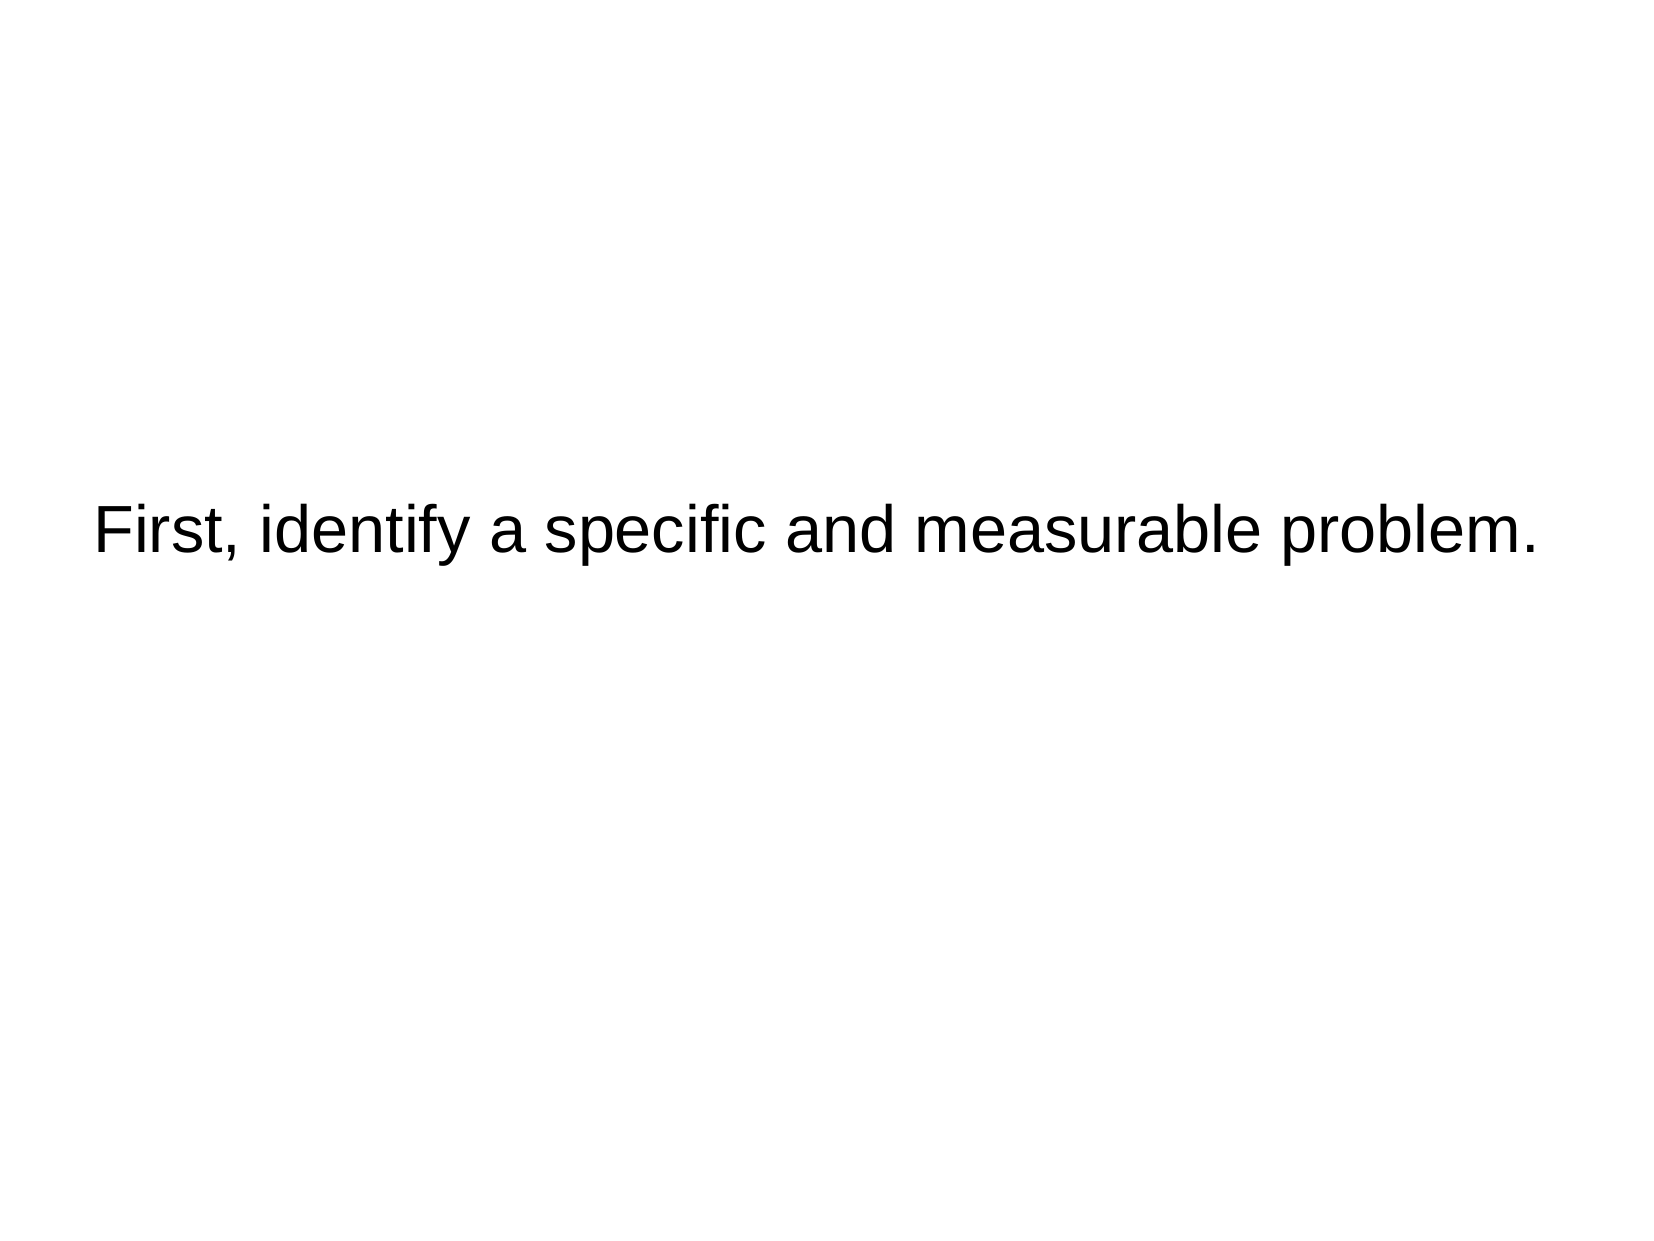

# First, identify a specific and measurable problem.